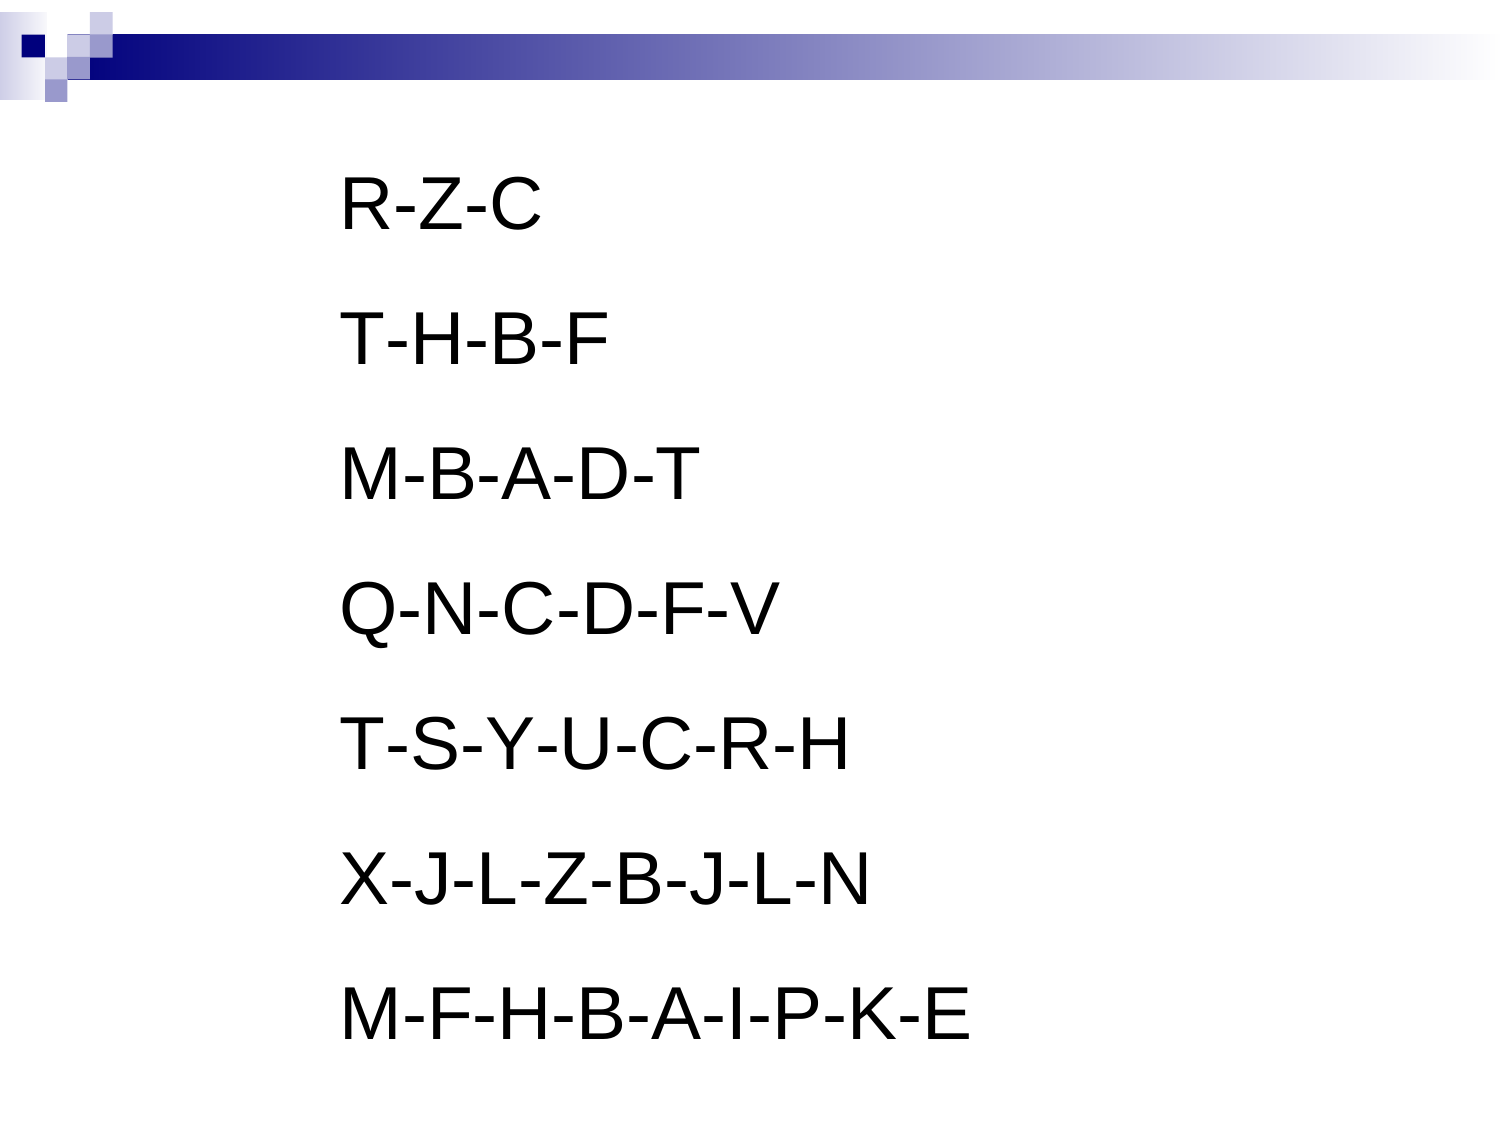

R-Z-C
T-H-B-F
M-B-A-D-T
Q-N-C-D-F-V
T-S-Y-U-C-R-H
X-J-L-Z-B-J-L-N
M-F-H-B-A-I-P-K-E